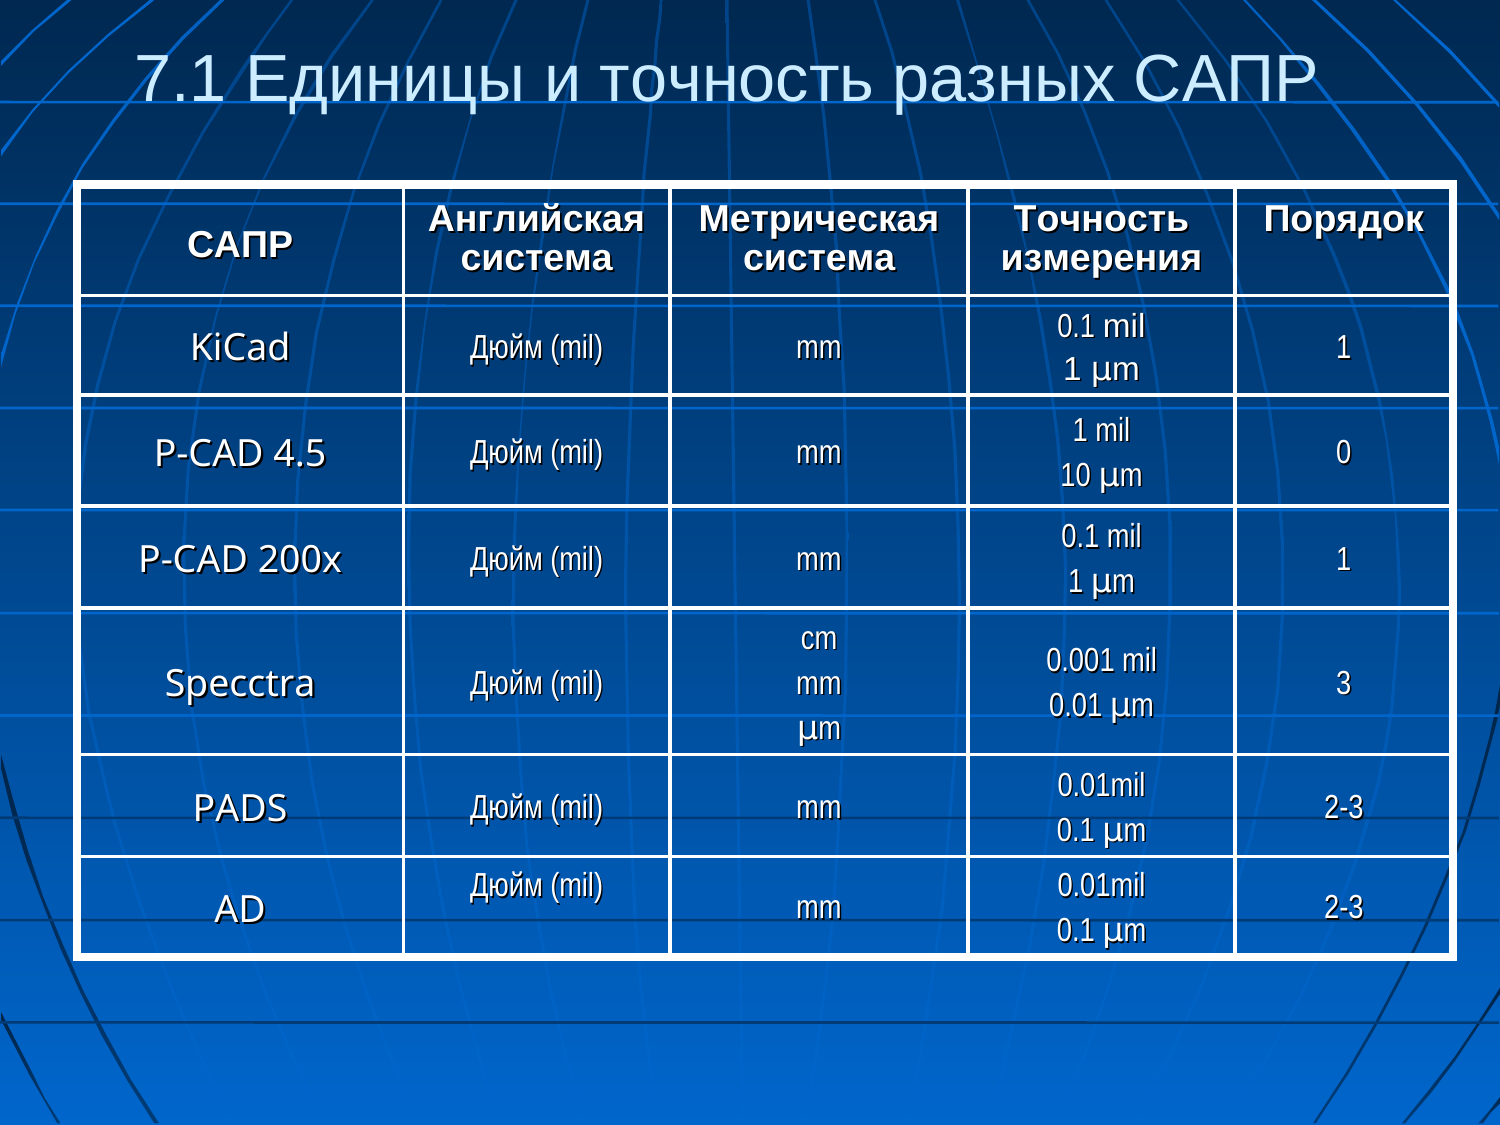

7.1 Единицы и точность разных САПР
| САПР | Английская система | Метрическая система | Точность измерения | Порядок |
| --- | --- | --- | --- | --- |
| KiCad | Дюйм (mil) | mm | 0.1 mil 1 μm | 1 |
| P-CAD 4.5 | Дюйм (mil) | mm | 1 mil 10 μm | 0 |
| P-CAD 200x | Дюйм (mil) | mm | 0.1 mil 1 μm | 1 |
| Specctra | Дюйм (mil) | cm mm μm | 0.001 mil 0.01 μm | 3 |
| PADS | Дюйм (mil) | mm | 0.01mil 0.1 μm | 2-3 |
| AD | Дюйм (mil) | mm | 0.01mil 0.1 μm | 2-3 |